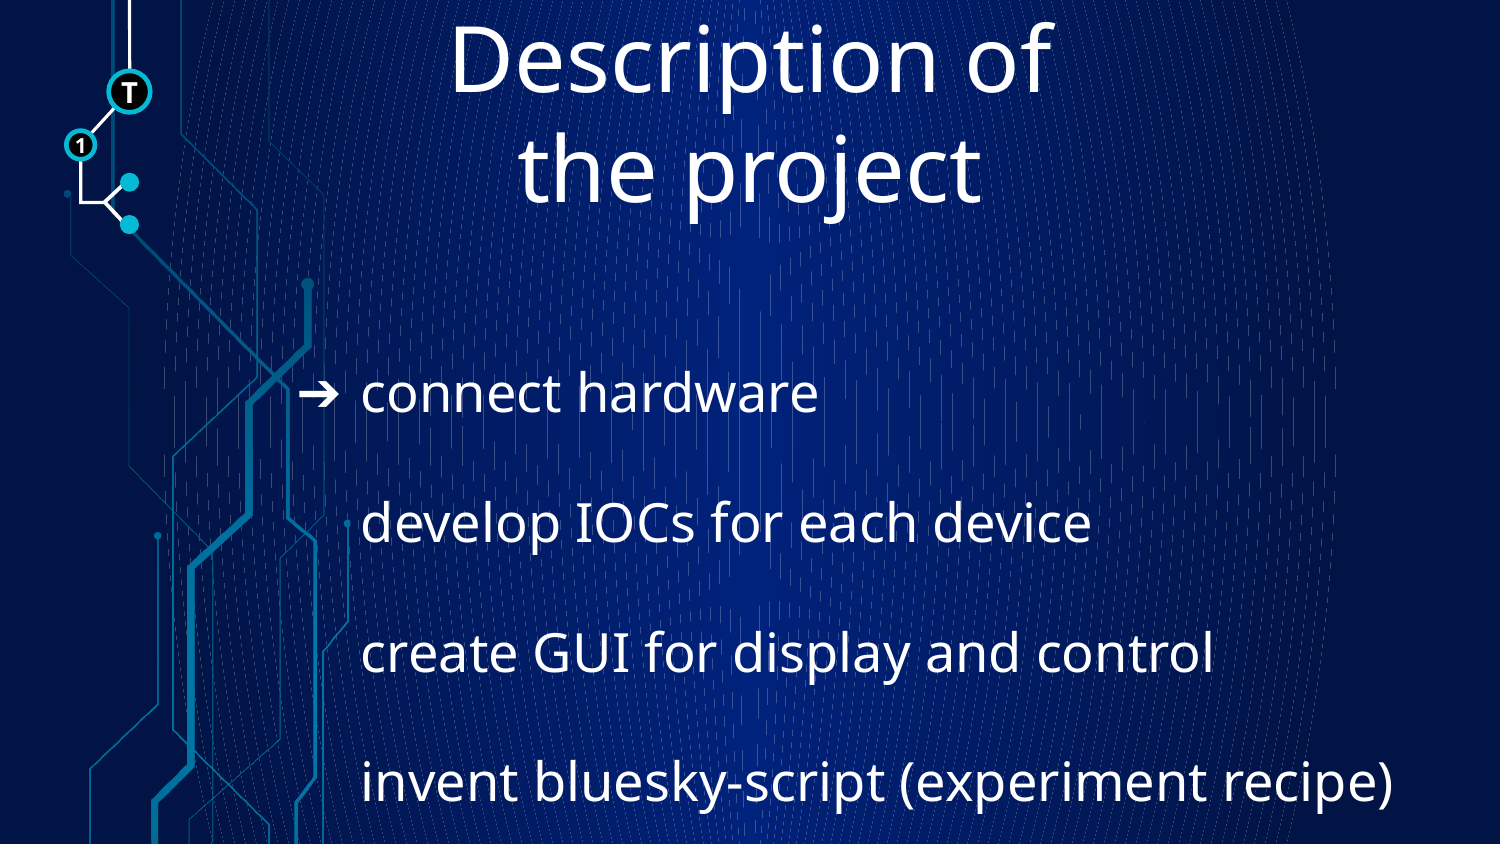

T
1
T
1
# Description of the project
connect hardware
develop IOCs for each device
create GUI for display and control
invent bluesky-script (experiment recipe)
What is Arduino